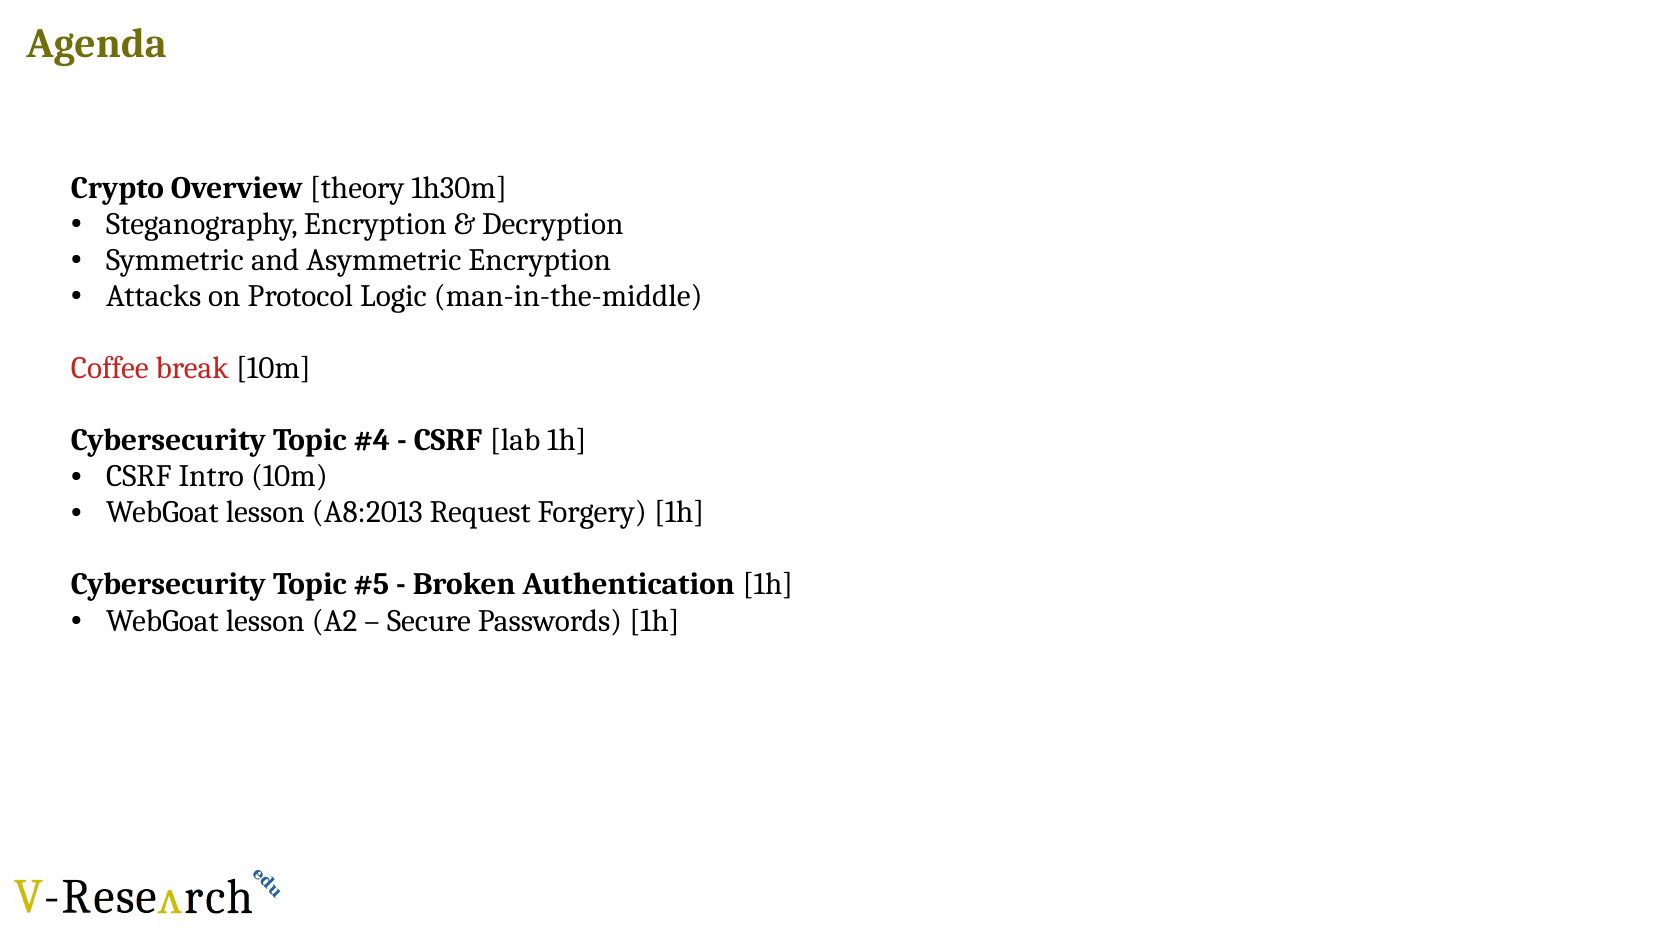

Agenda
Crypto Overview [theory 1h30m]
Steganography, Encryption & Decryption
Symmetric and Asymmetric Encryption
Attacks on Protocol Logic (man-in-the-middle)
Coffee break [10m]
Cybersecurity Topic #4 - CSRF [lab 1h]
CSRF Intro (10m)
WebGoat lesson (A8:2013 Request Forgery) [1h]
Cybersecurity Topic #5 - Broken Authentication [1h]
WebGoat lesson (A2 – Secure Passwords) [1h]
edu